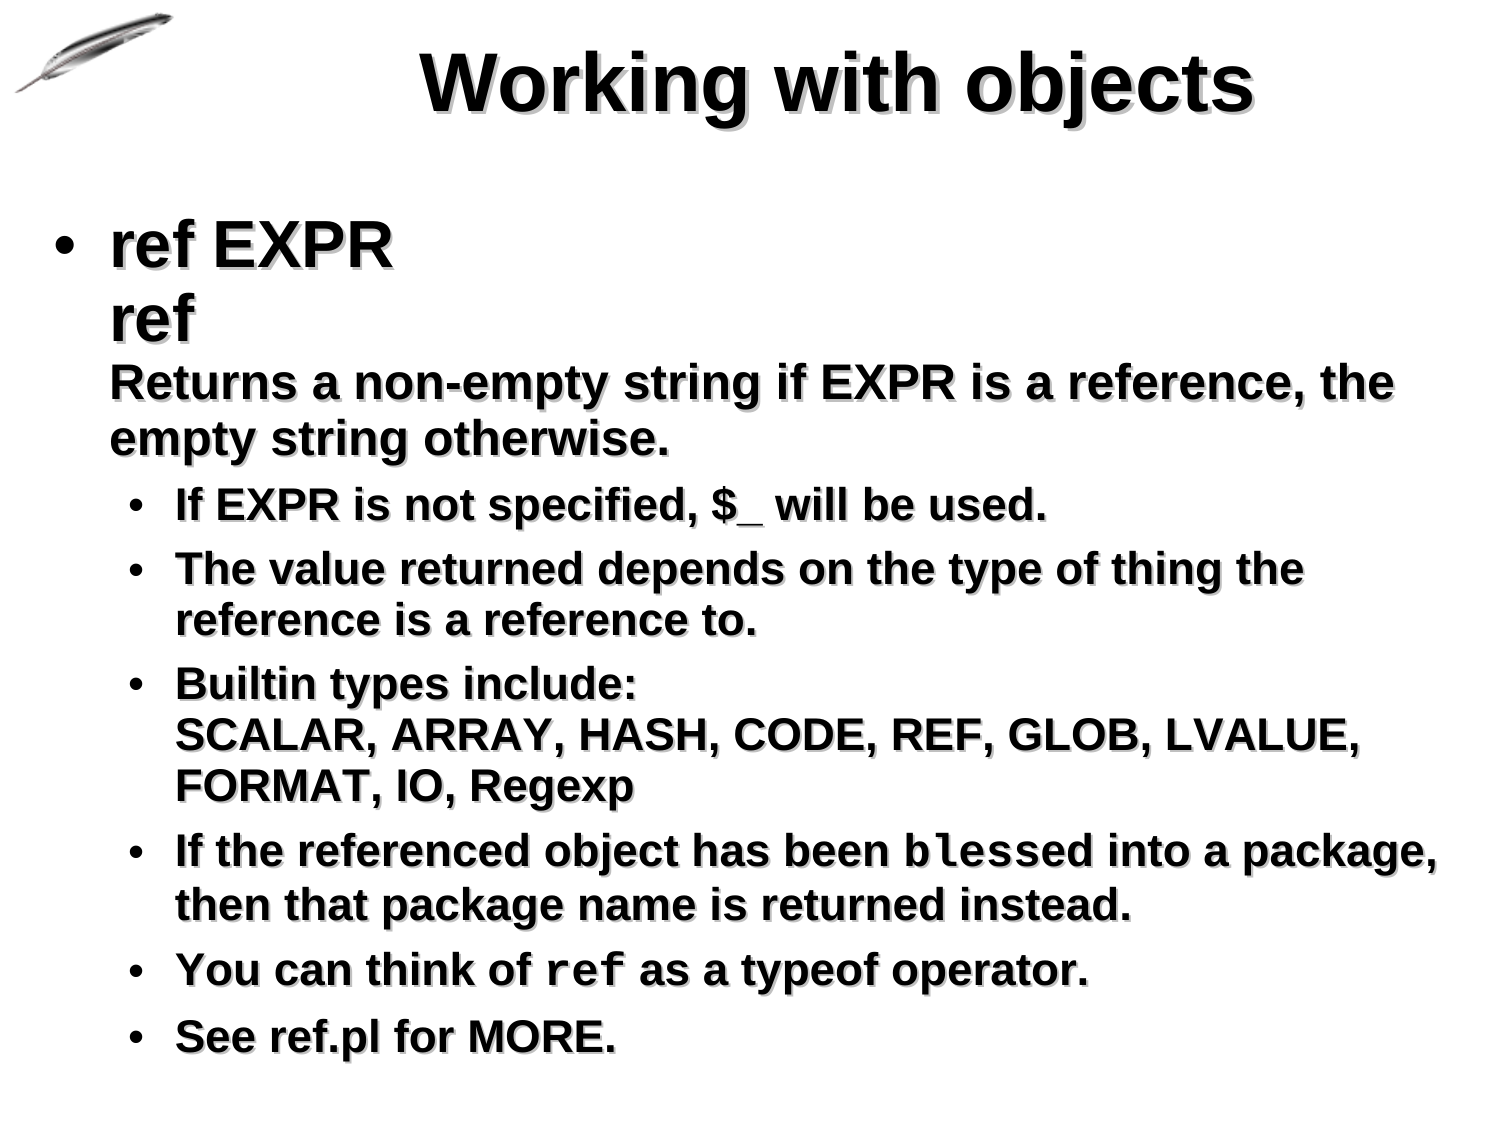

# Working with objects
ref EXPR
ref
Returns a non-empty string if EXPR is a reference, the empty string otherwise.
If EXPR is not specified, $_ will be used.
The value returned depends on the type of thing the reference is a reference to.
Builtin types include:
SCALAR, ARRAY, HASH, CODE, REF, GLOB, LVALUE, FORMAT, IO, Regexp
If the referenced object has been blessed into a package, then that package name is returned instead.
You can think of ref as a typeof operator.
See ref.pl for MORE.